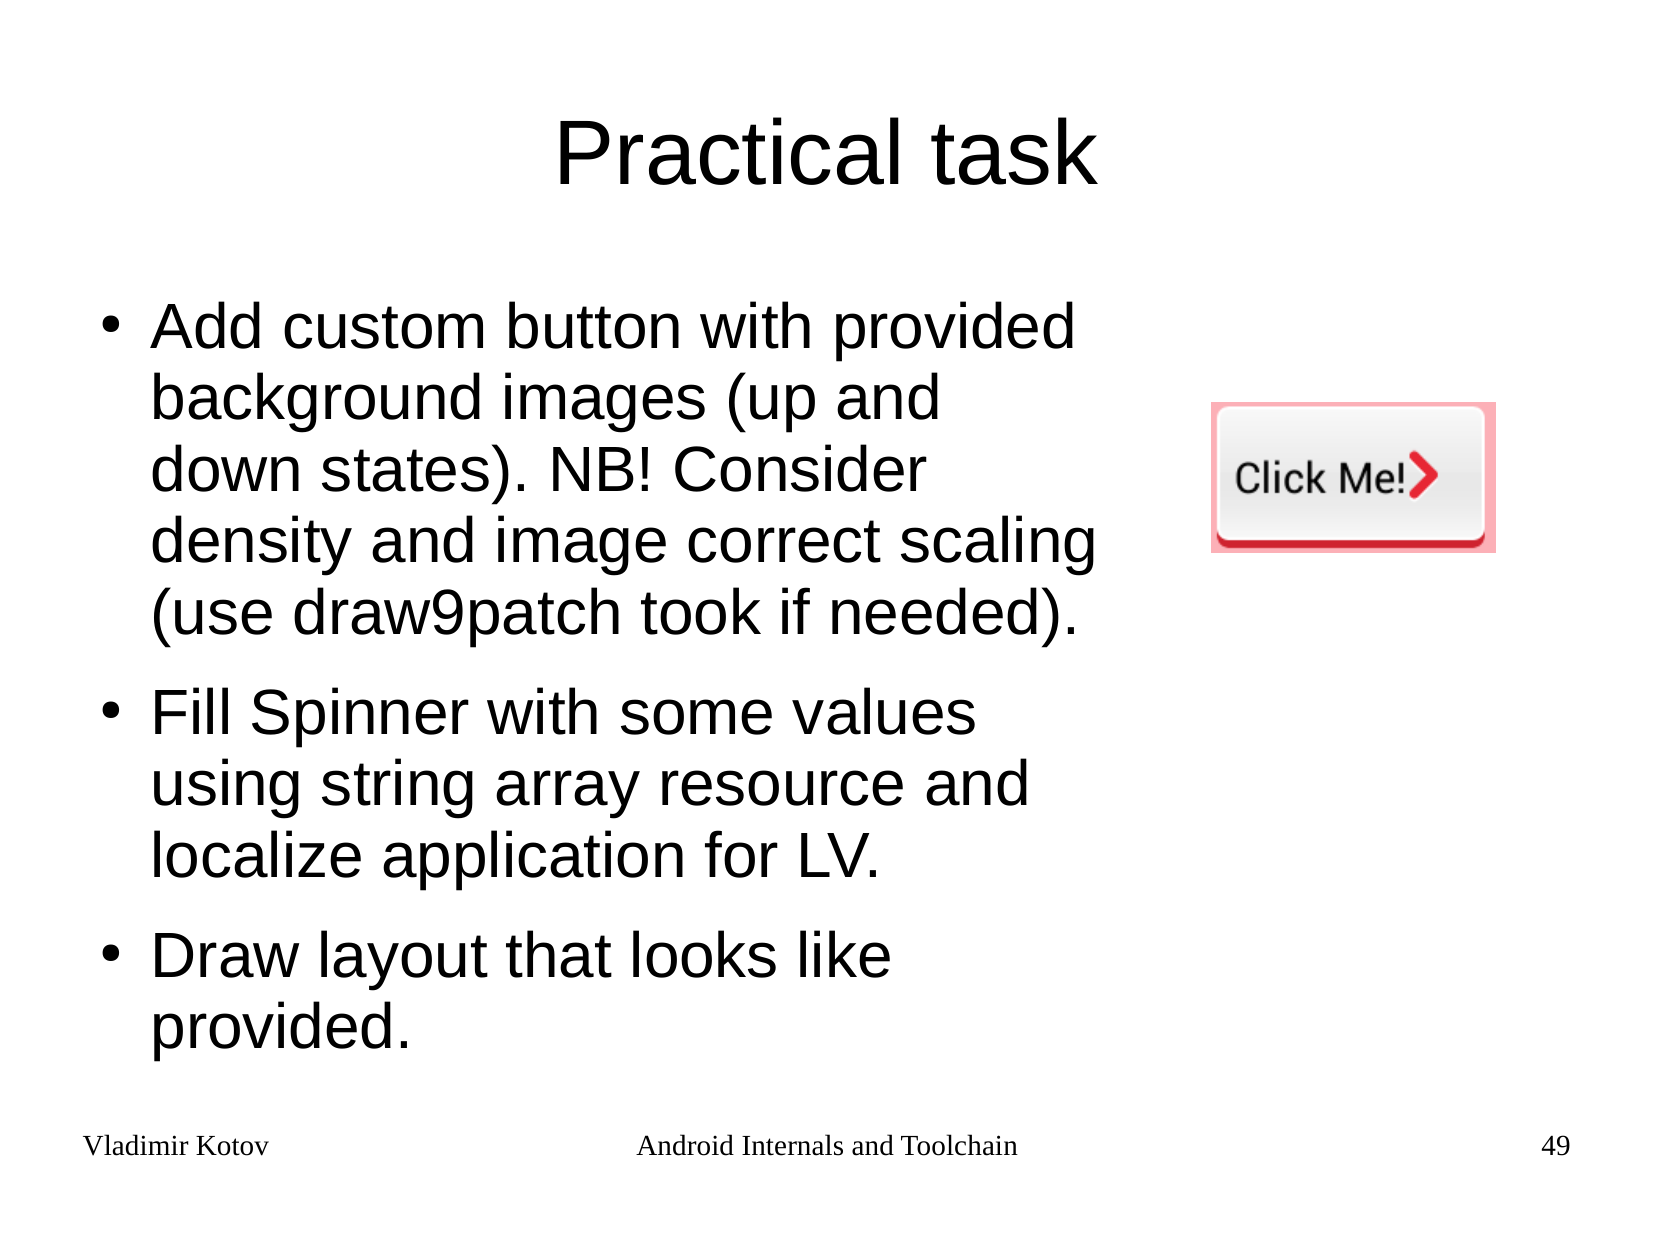

# Practical task
Add custom button with provided background images (up and down states). NB! Consider density and image correct scaling (use draw9patch took if needed).
Fill Spinner with some values using string array resource and localize application for LV.
Draw layout that looks like provided.
Vladimir Kotov
Android Internals and Toolchain
49